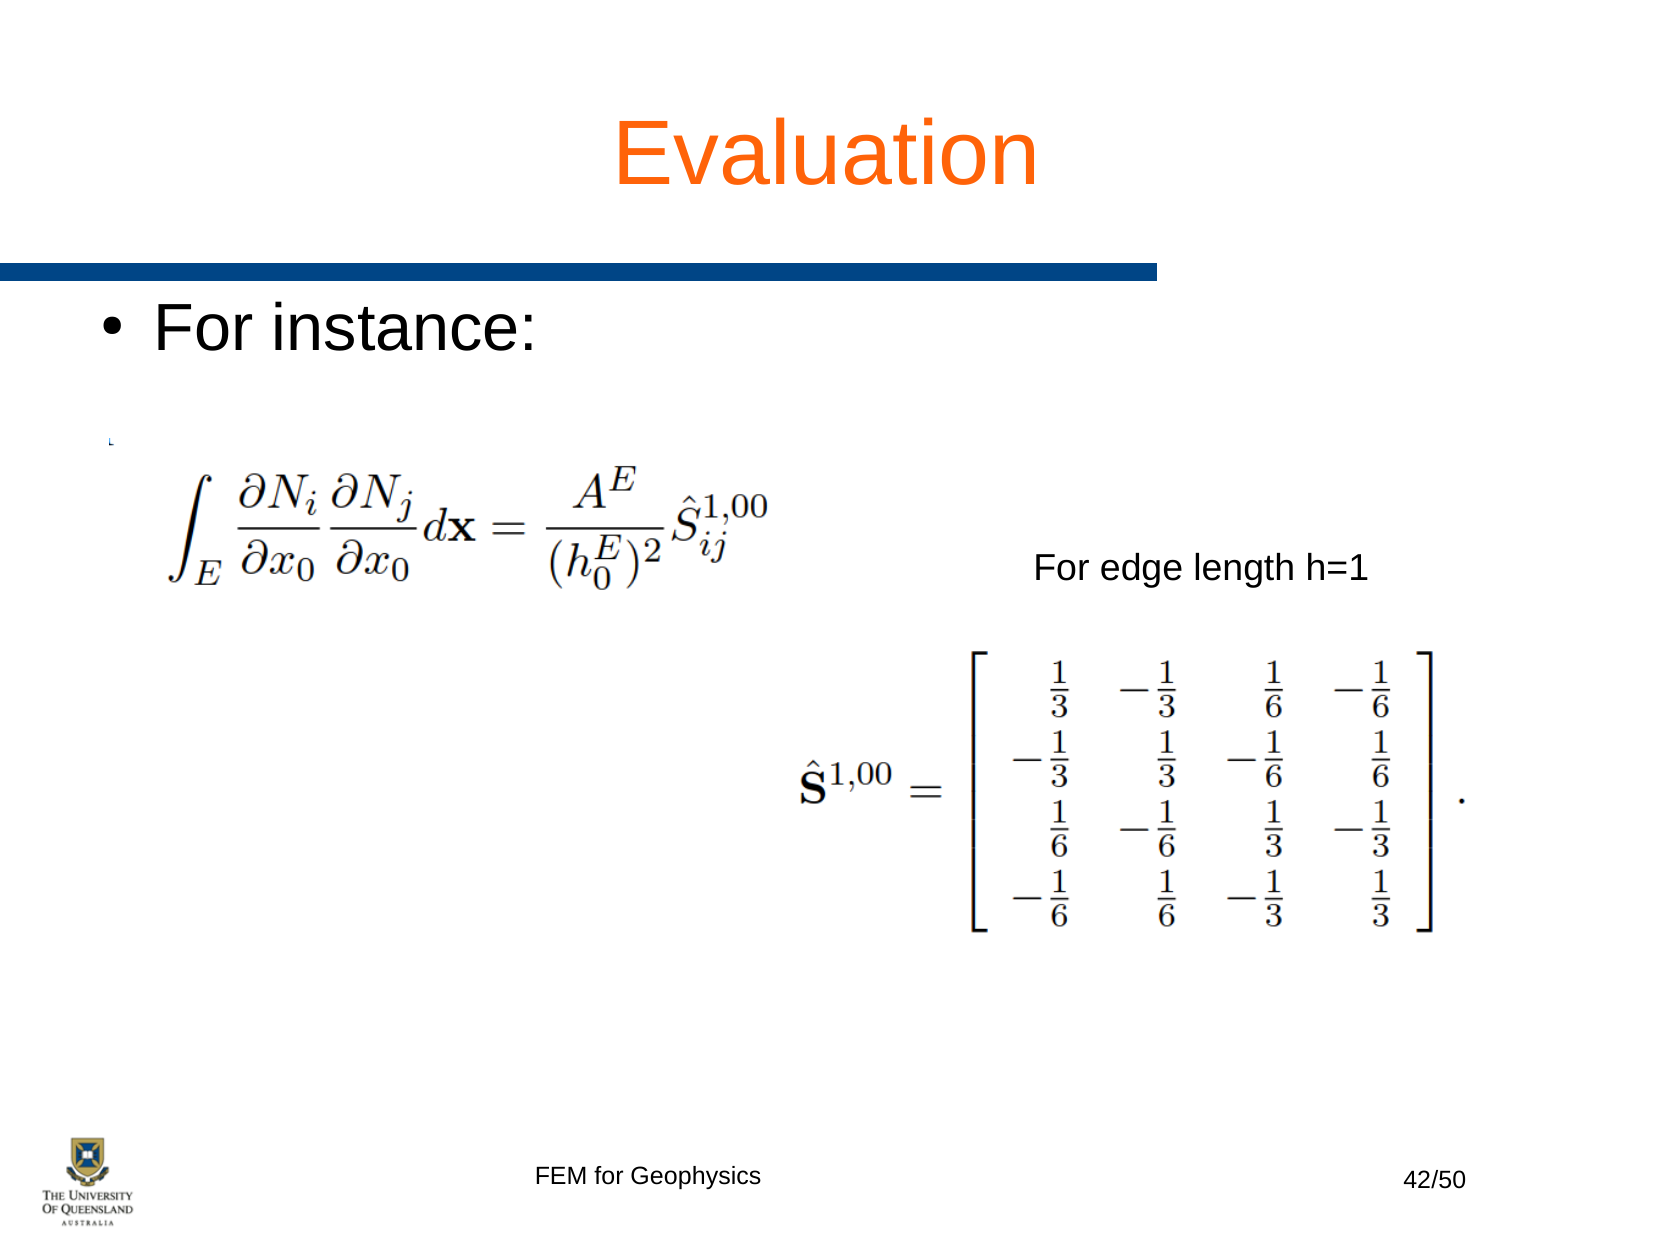

# Evaluation
For instance:
For edge length h=1